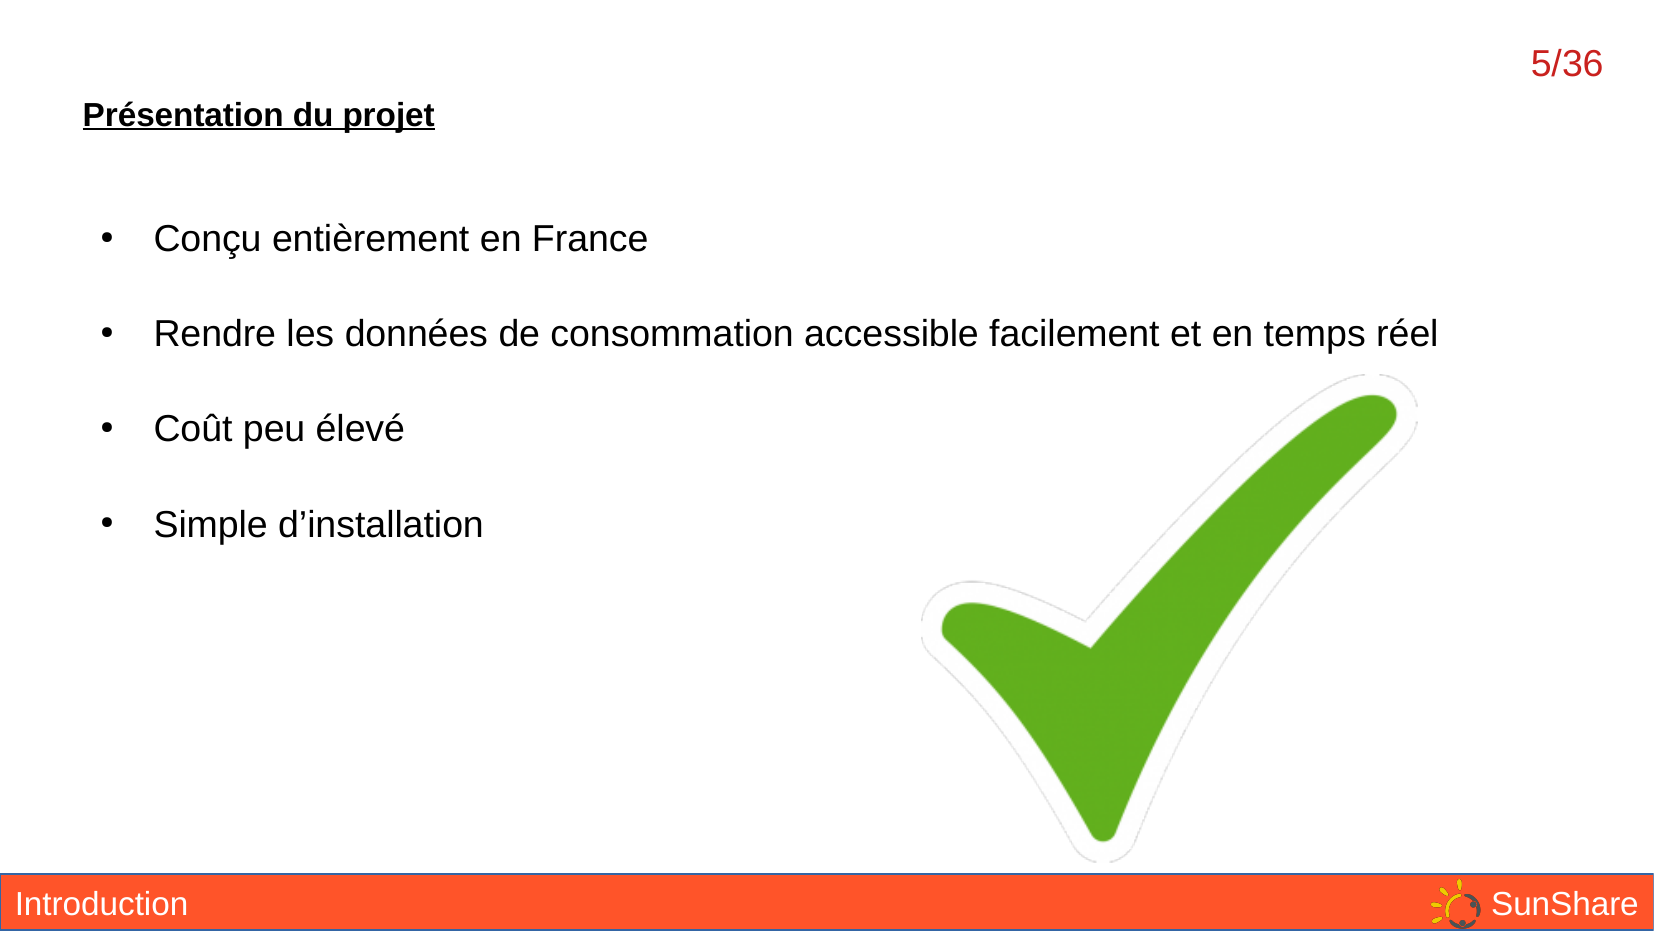

# Présentation du projet
Conçu entièrement en France
Rendre les données de consommation accessible facilement et en temps réel
Coût peu élevé
Simple d’installation
Introduction